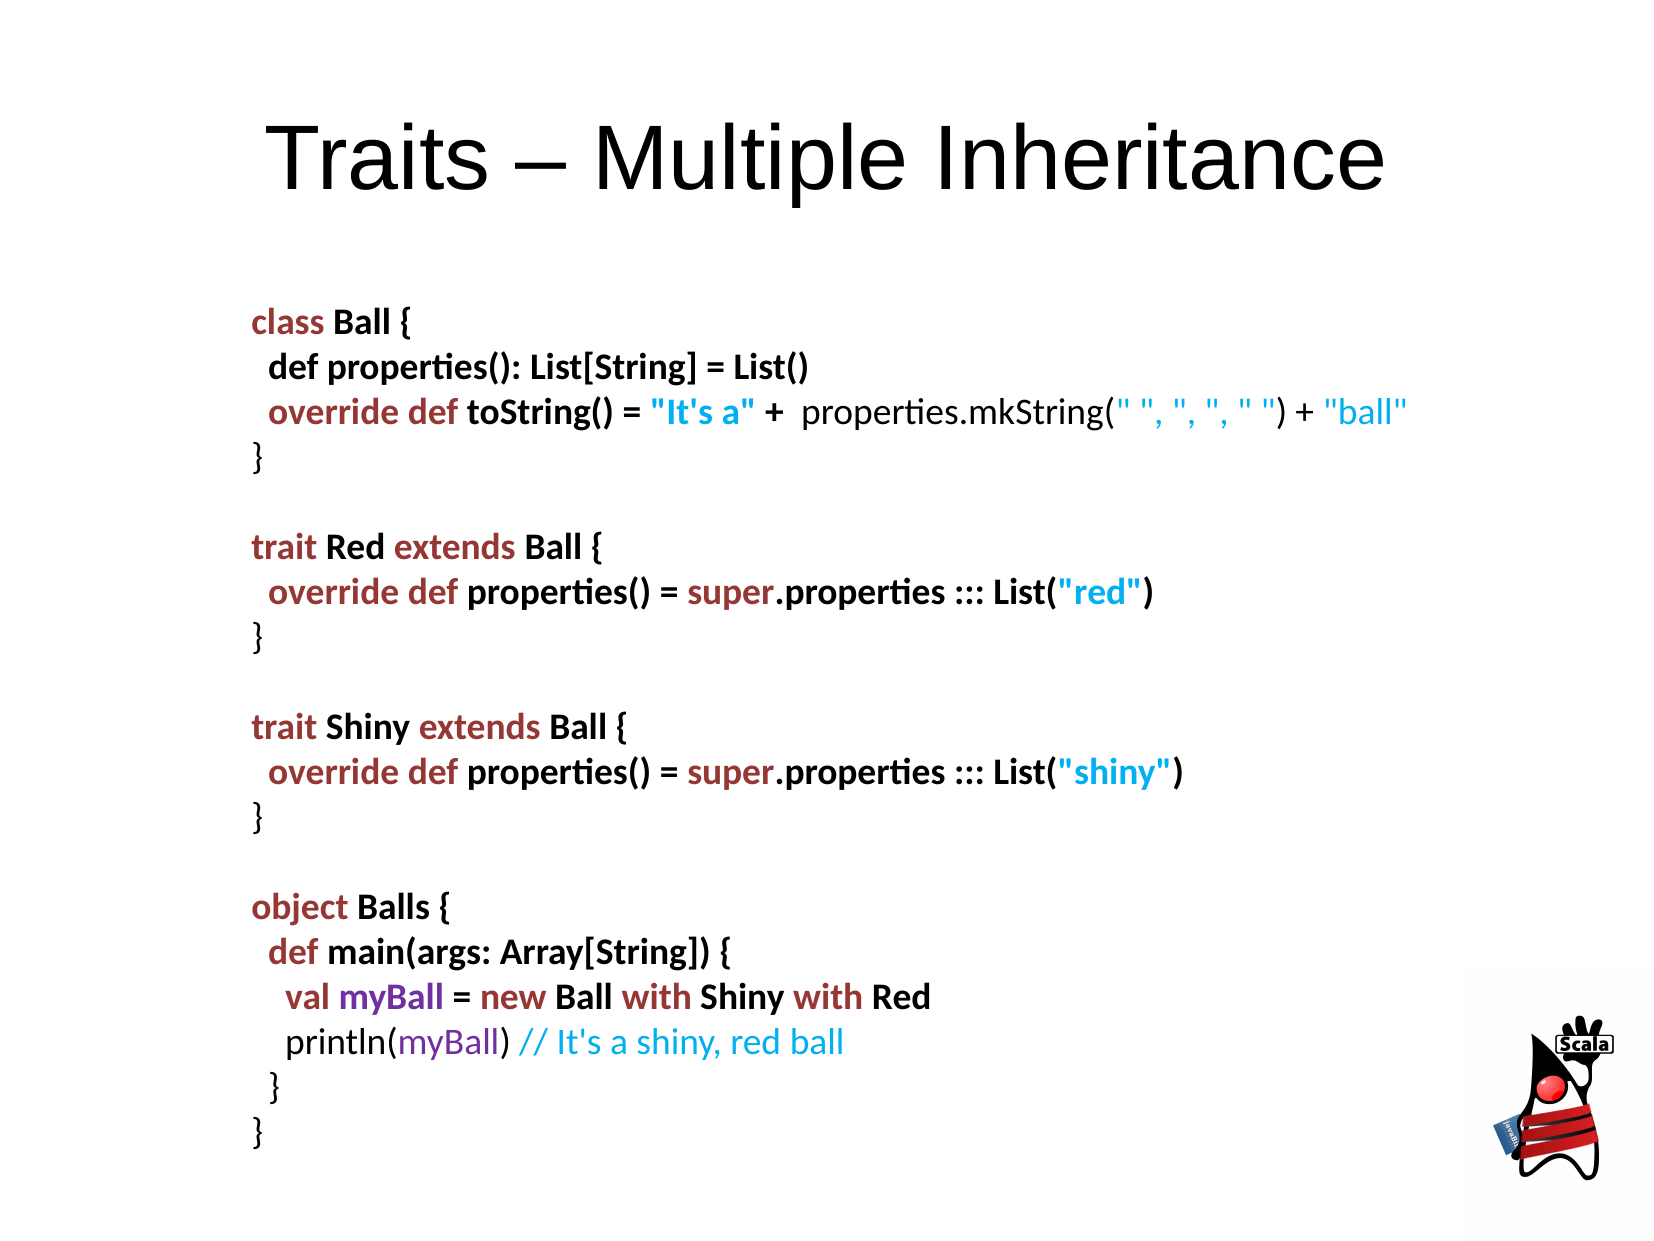

Traits – Multiple Inheritance
class Ball {
 def properties(): List[String] = List()
 override def toString() = "It's a" + properties.mkString(" ", ", ", " ") + "ball"
}
trait Red extends Ball {
 override def properties() = super.properties ::: List("red")
}
trait Shiny extends Ball {
 override def properties() = super.properties ::: List("shiny")
}
object Balls {
 def main(args: Array[String]) {
 val myBall = new Ball with Shiny with Red
 println(myBall) // It's a shiny, red ball
 }
}